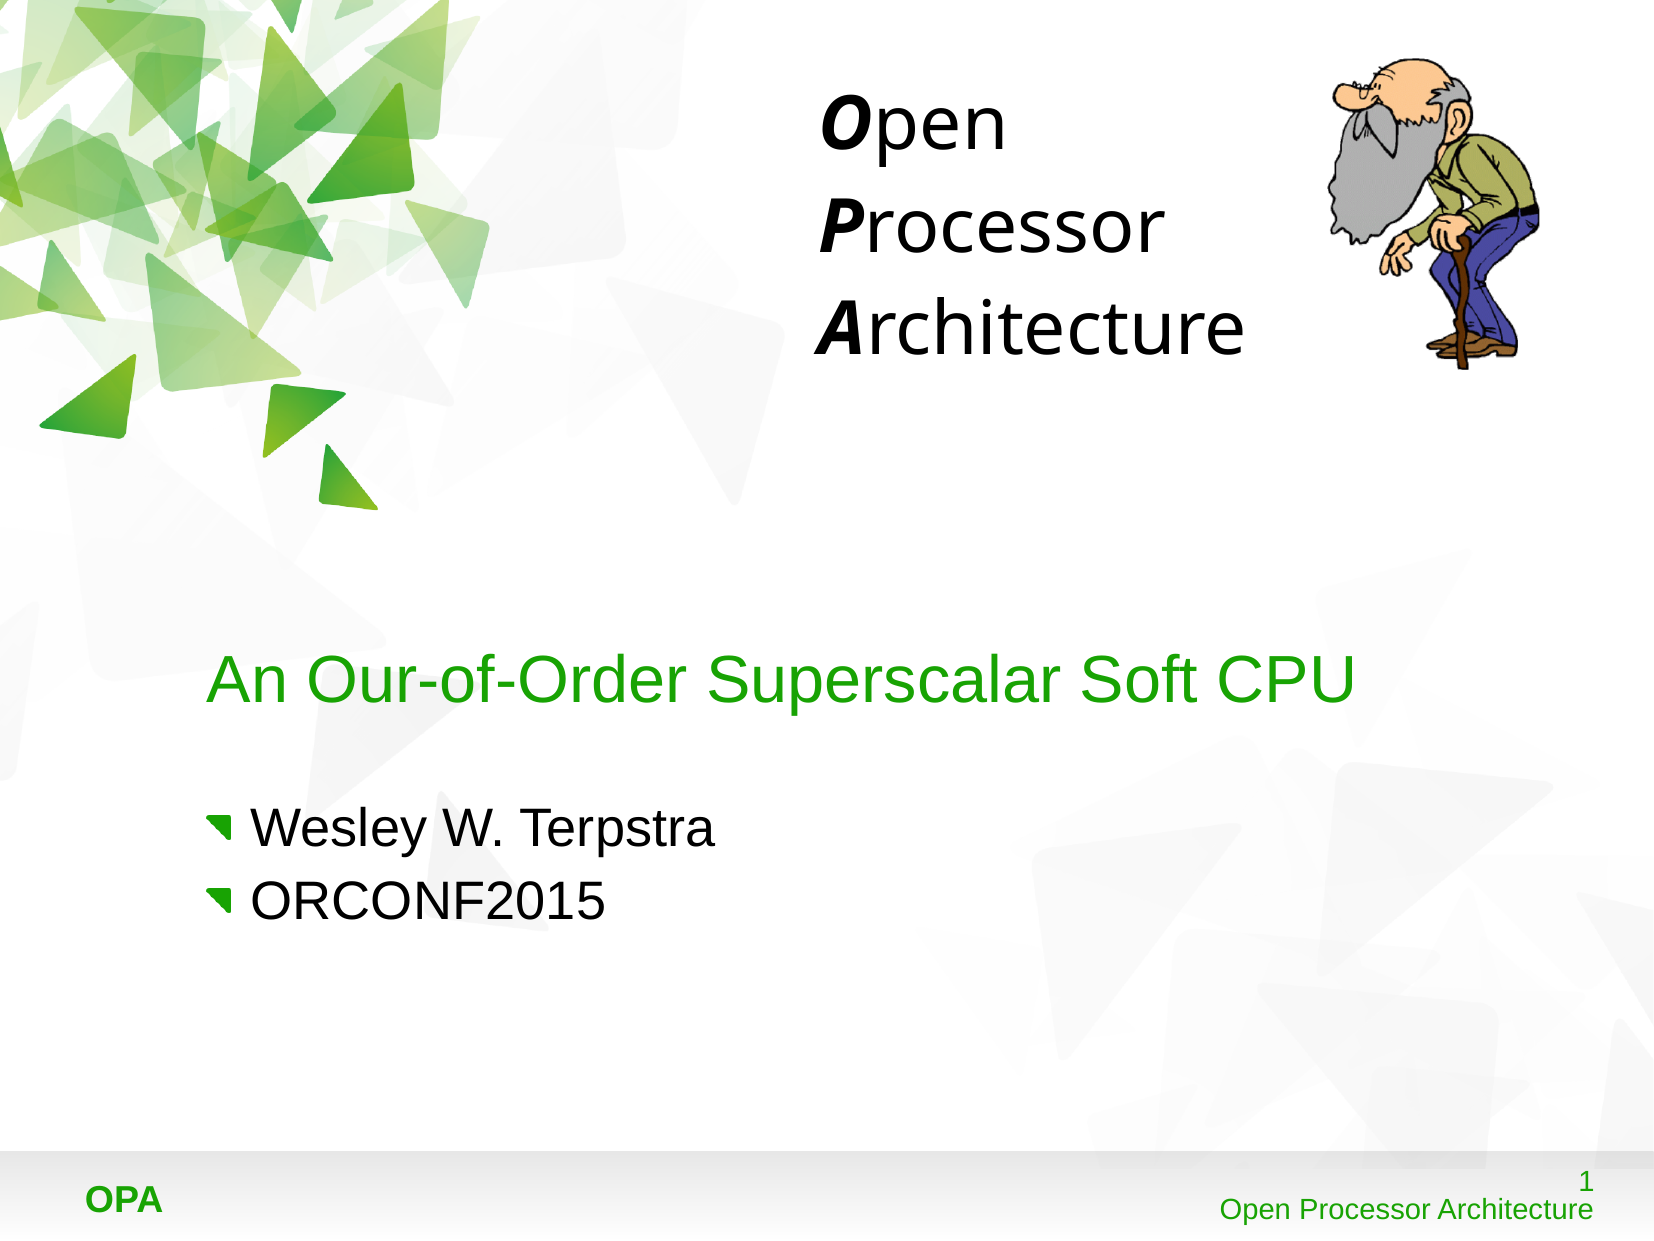

# An Our-of-Order Superscalar Soft CPU
Wesley W. Terpstra
ORCONF2015
1
Open Processor Architecture